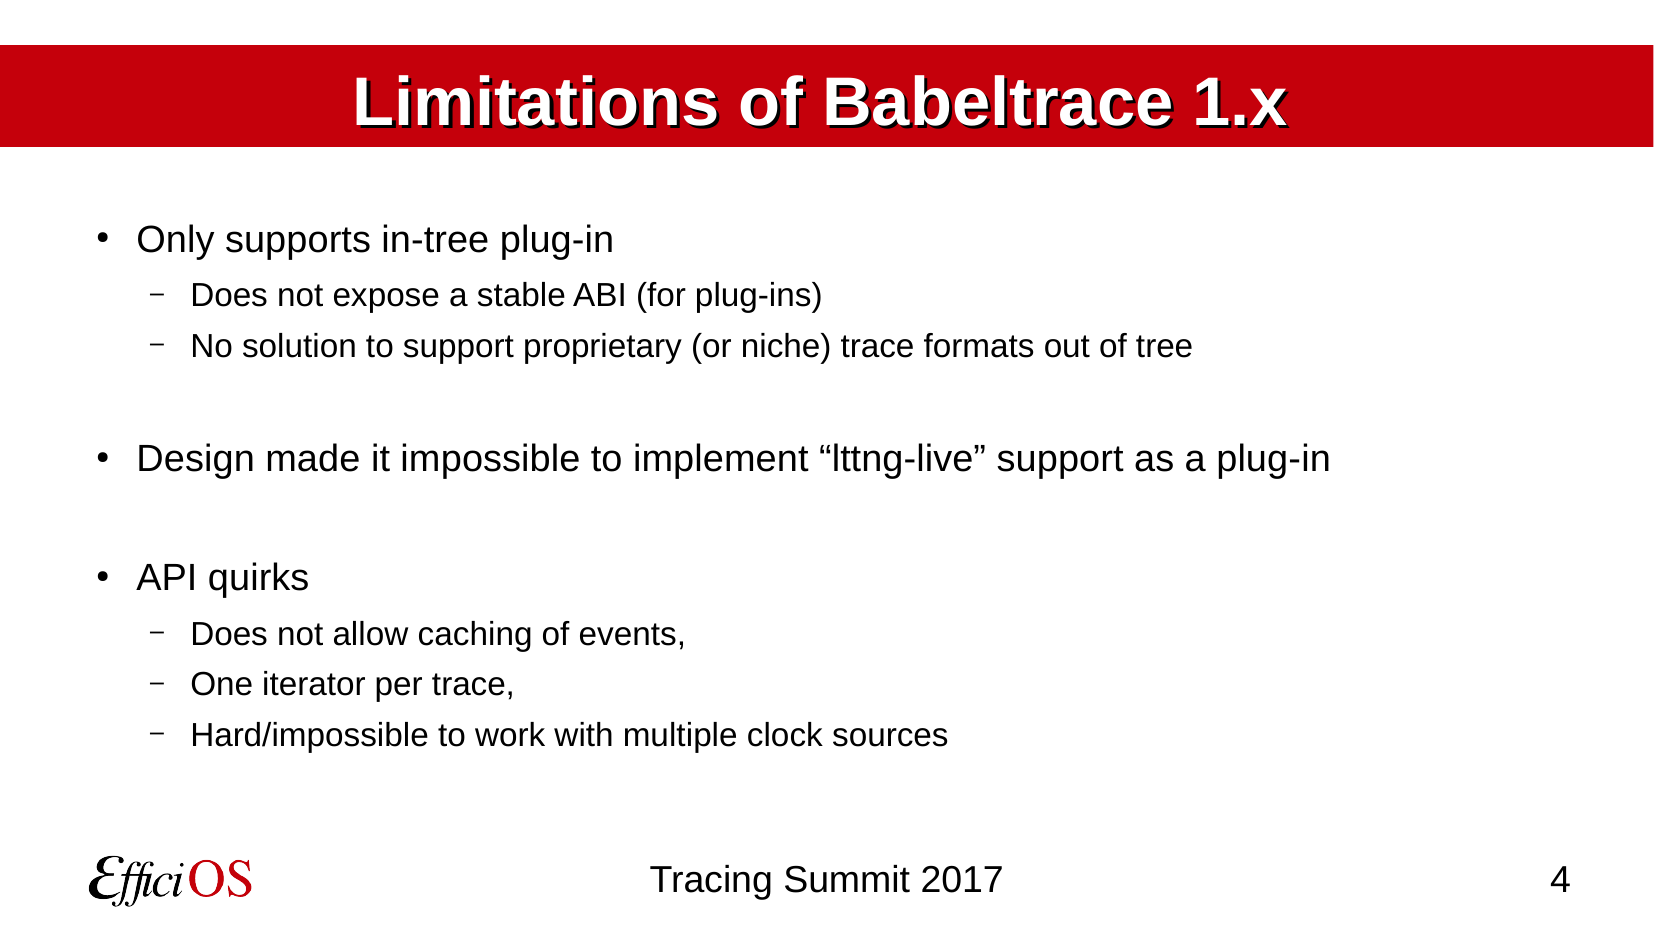

# Limitations of Babeltrace 1.x
Only supports in-tree plug-in
Does not expose a stable ABI (for plug-ins)
No solution to support proprietary (or niche) trace formats out of tree
Design made it impossible to implement “lttng-live” support as a plug-in
API quirks
Does not allow caching of events,
One iterator per trace,
Hard/impossible to work with multiple clock sources
Tracing Summit 2017
4